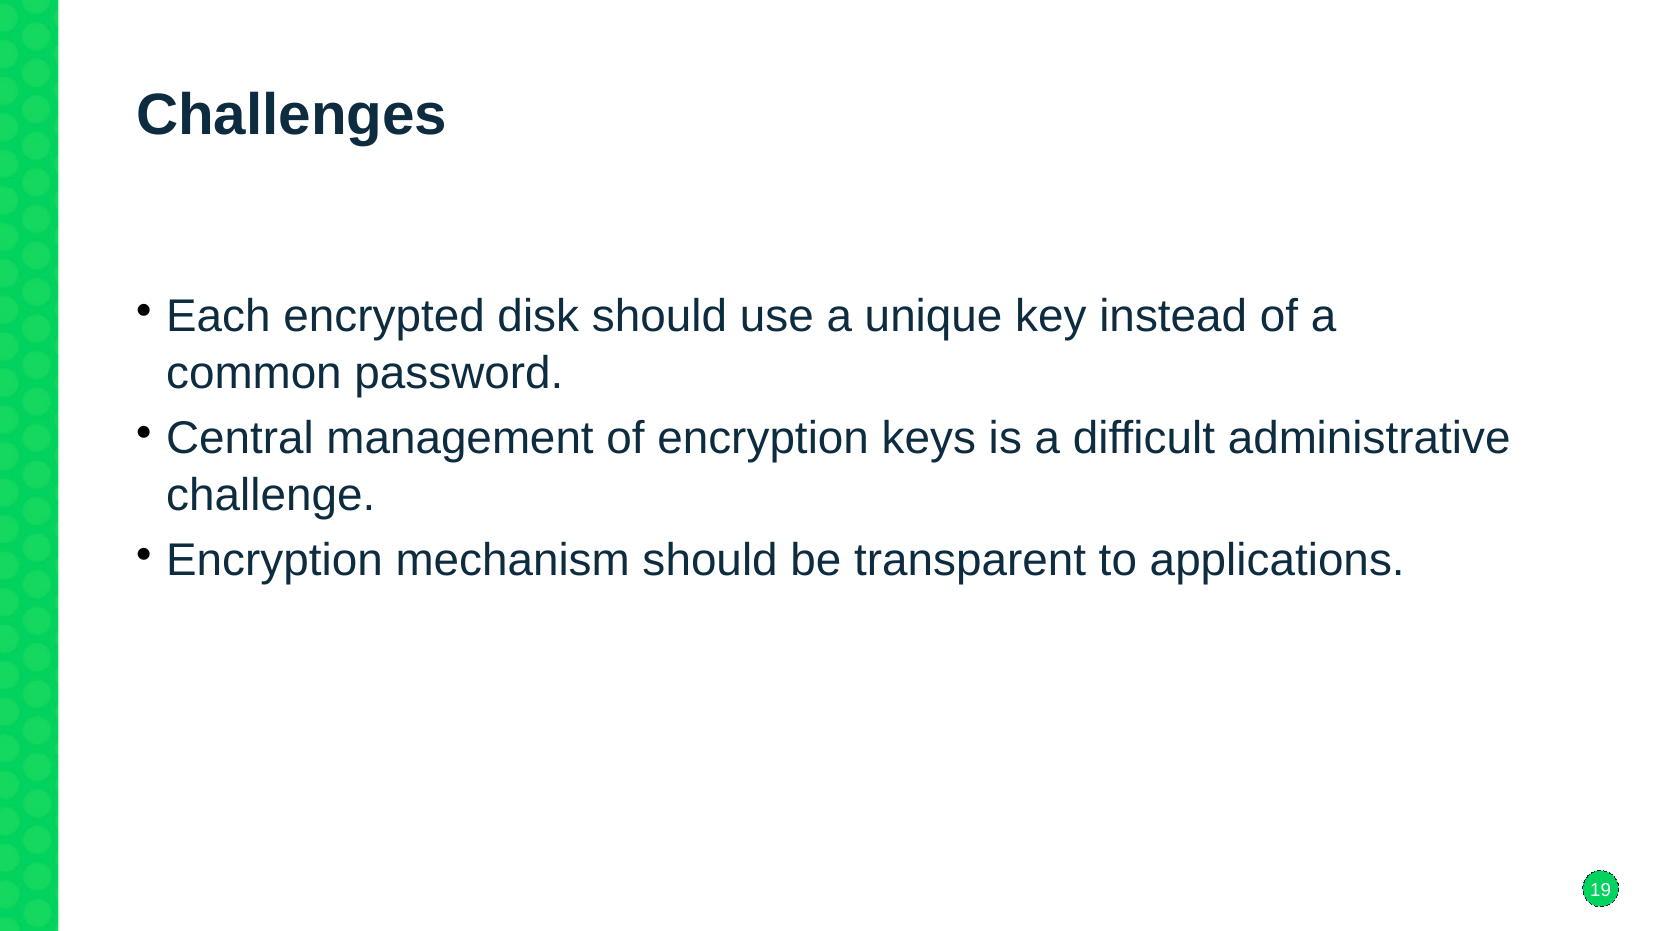

# Challenges
Each encrypted disk should use a unique key instead of a common password.
Central management of encryption keys is a difficult administrative challenge.
Encryption mechanism should be transparent to applications.
19